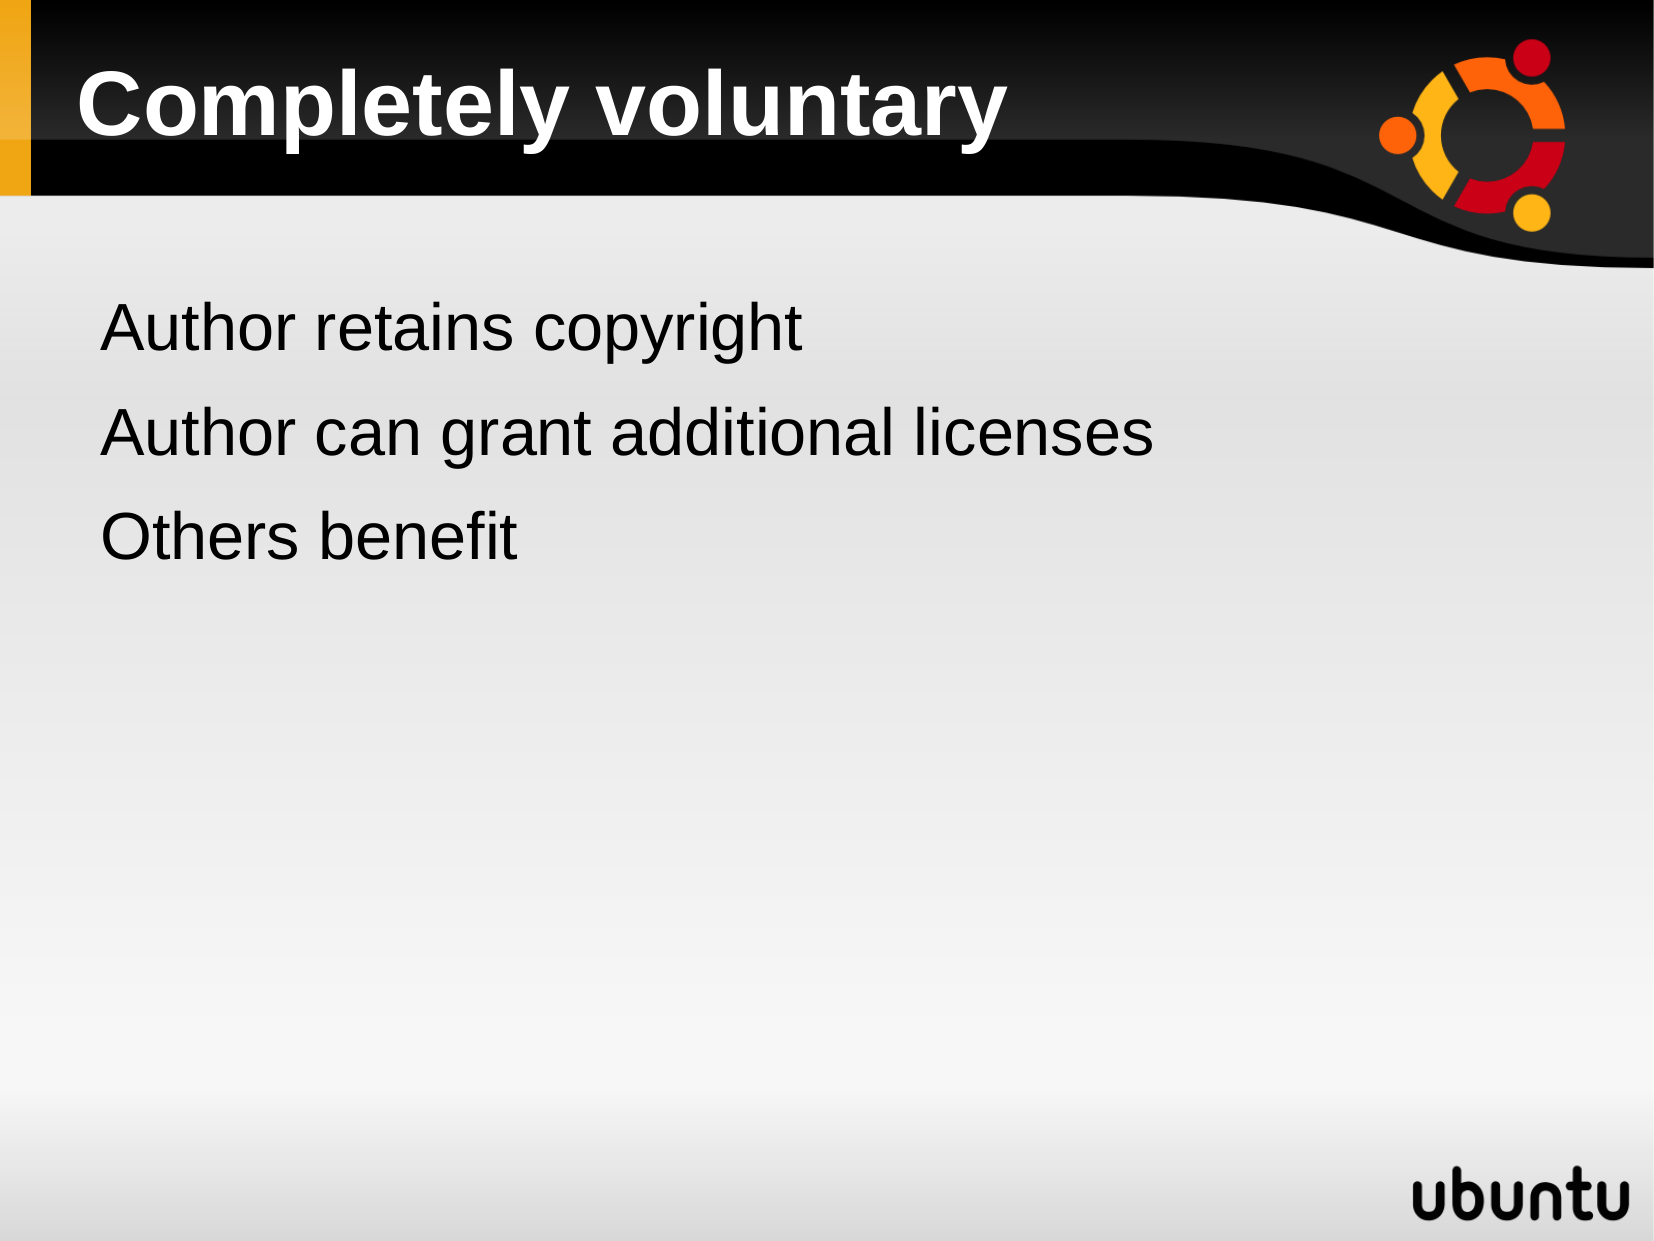

# Completely voluntary
Author retains copyright
Author can grant additional licenses
Others benefit